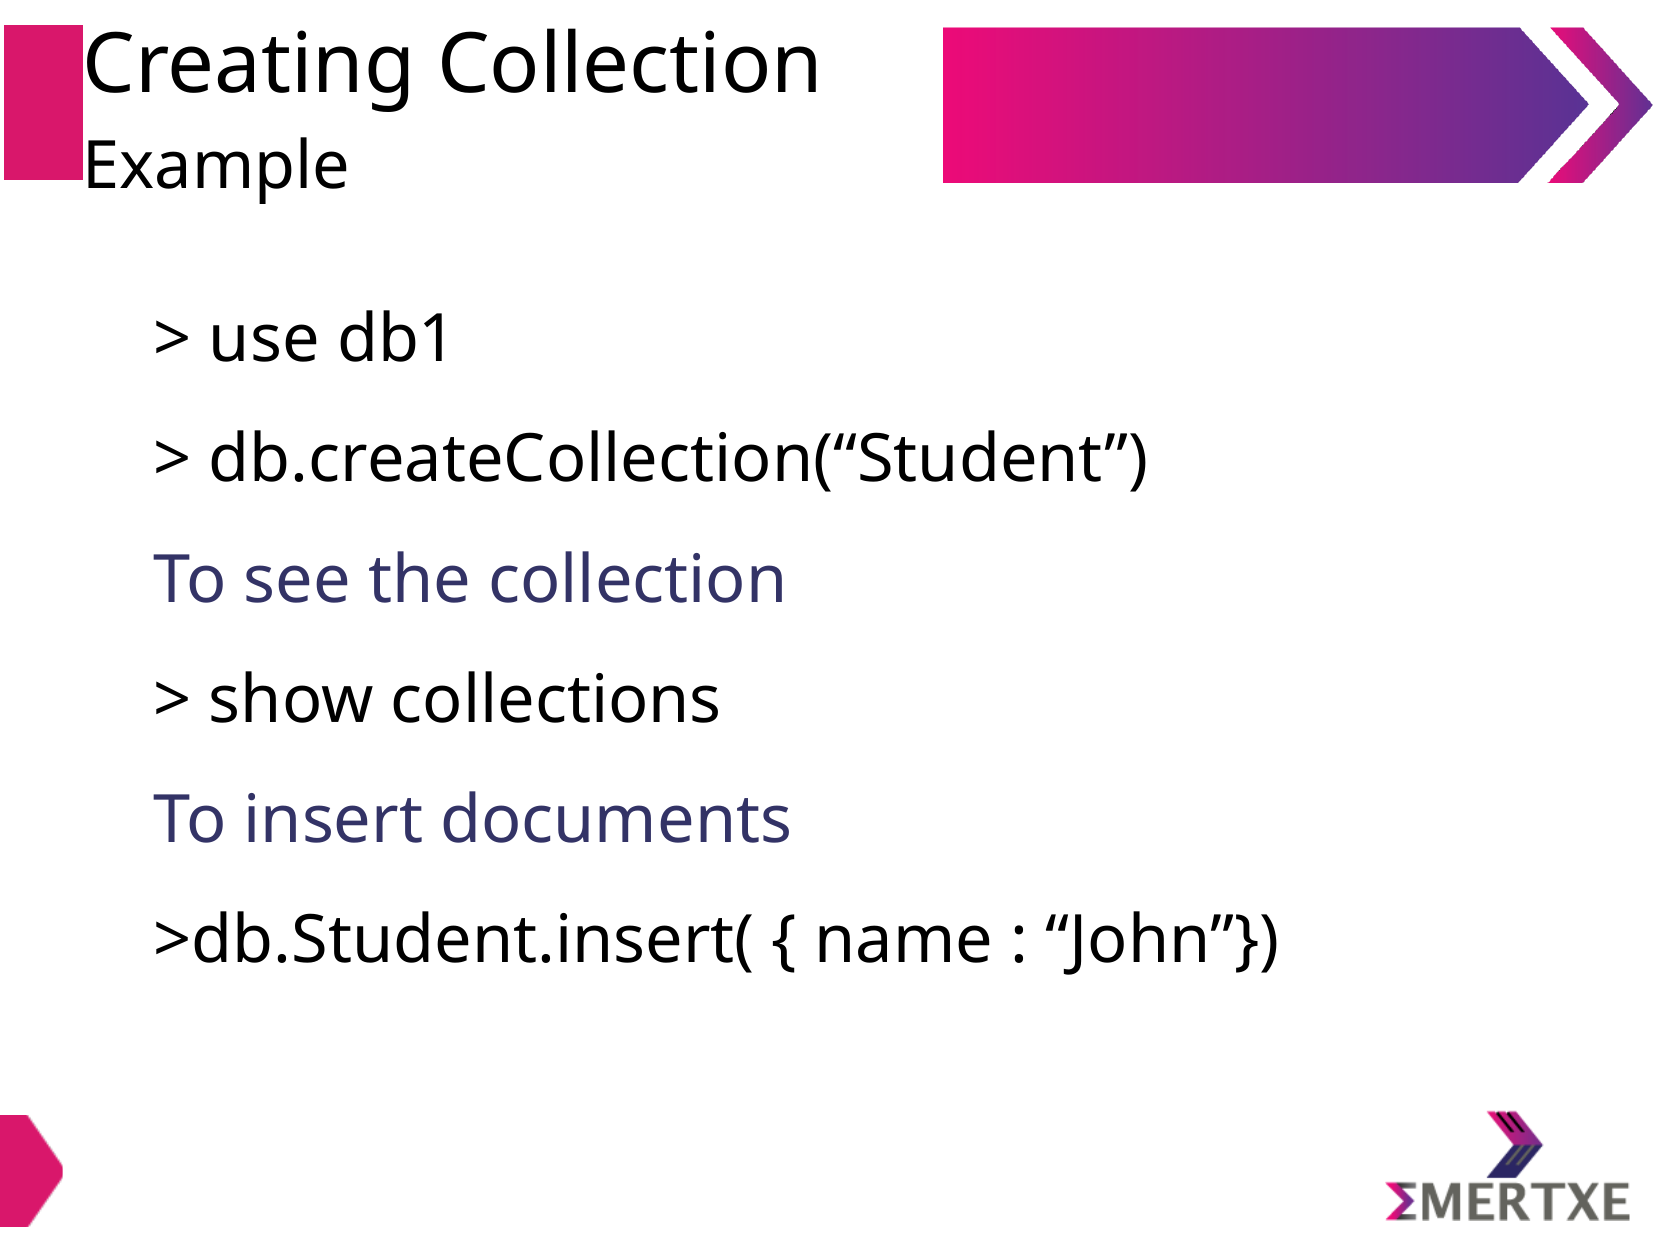

# Creating Collection Example
> use db1
> db.createCollection(“Student”)
To see the collection
> show collections
To insert documents
>db.Student.insert( { name : “John”})